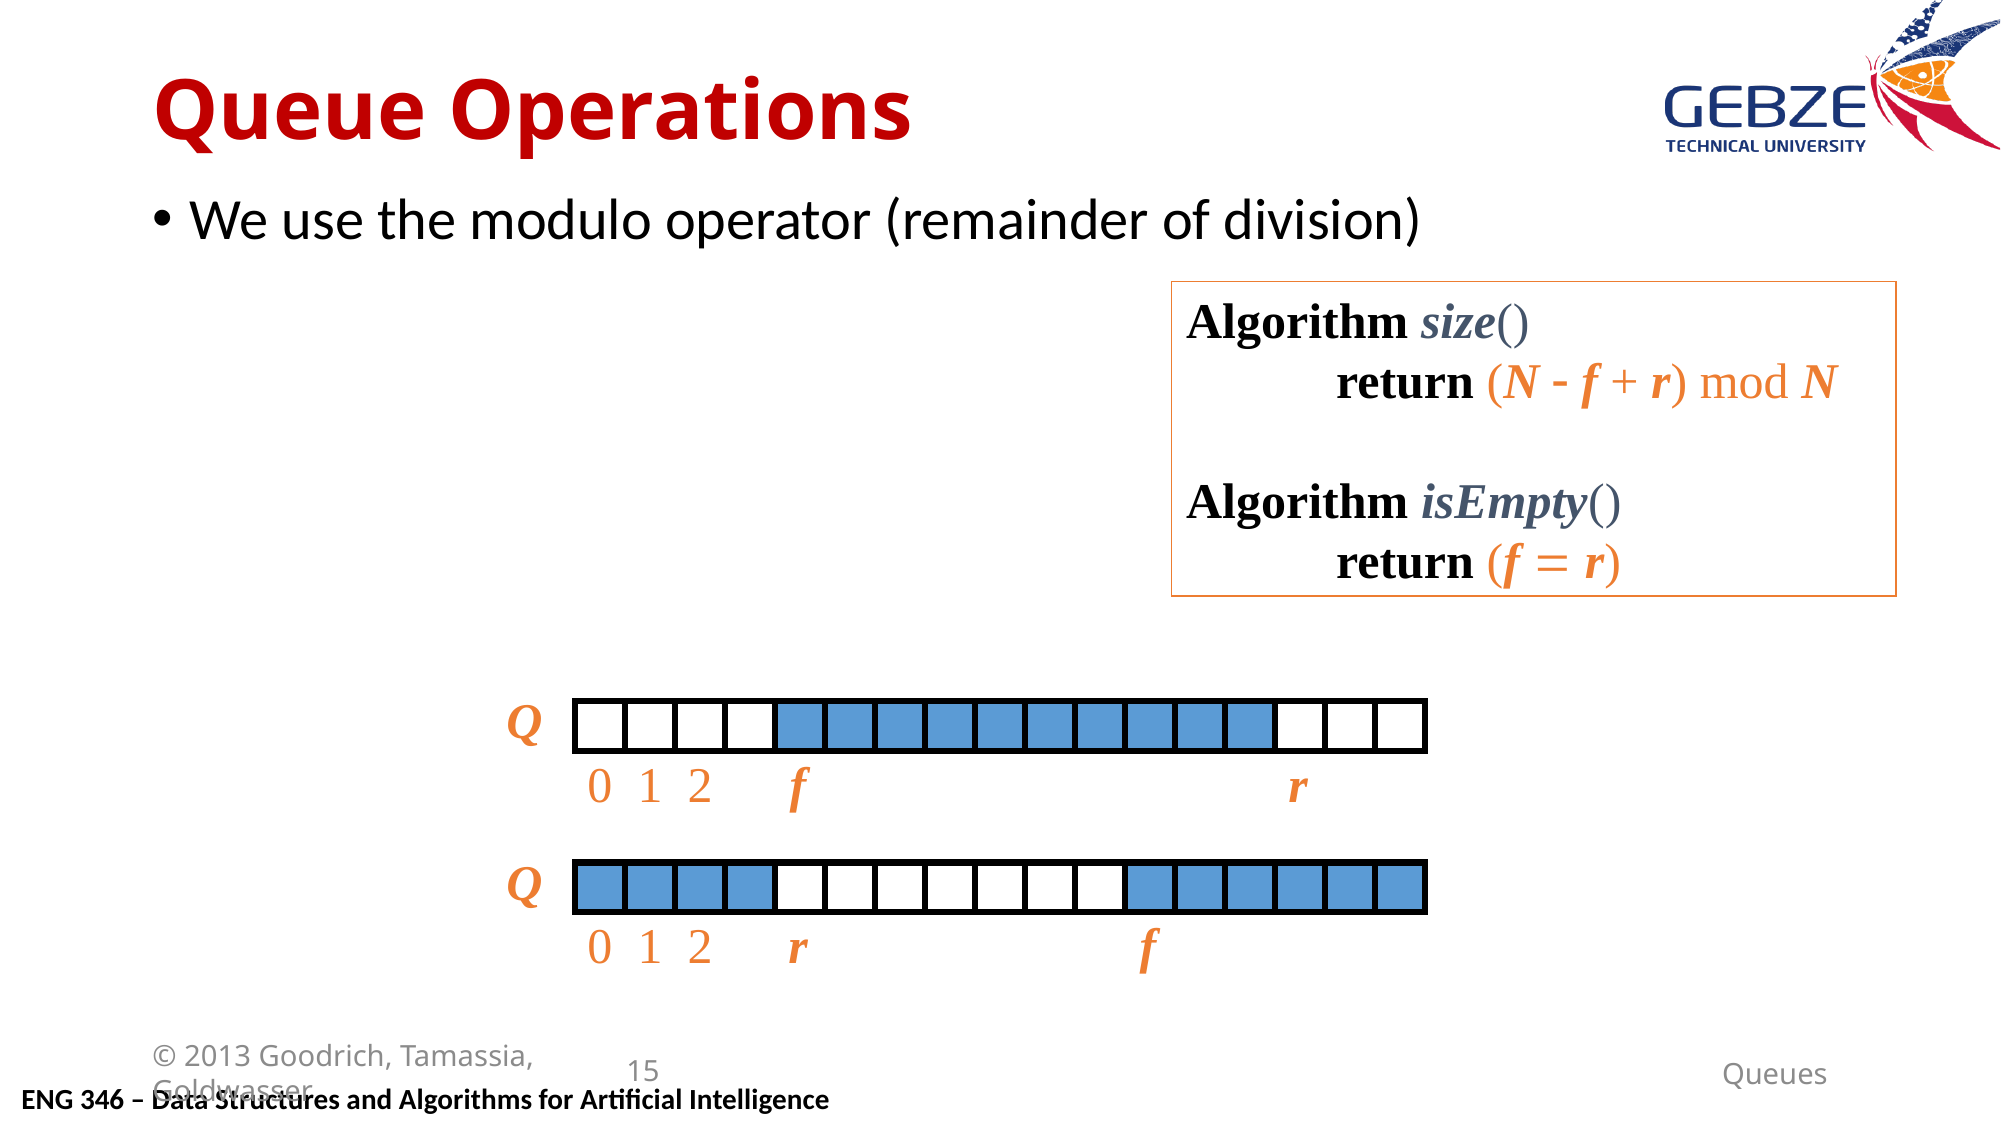

# Queue Operations
We use the modulo operator (remainder of division)
Algorithm size()
	return (N - f + r) mod N
Algorithm isEmpty()
	return (f = r)
Q
0
1
2
f
r
Q
0
1
2
r
f
© 2013 Goodrich, Tamassia, Goldwasser
Queues